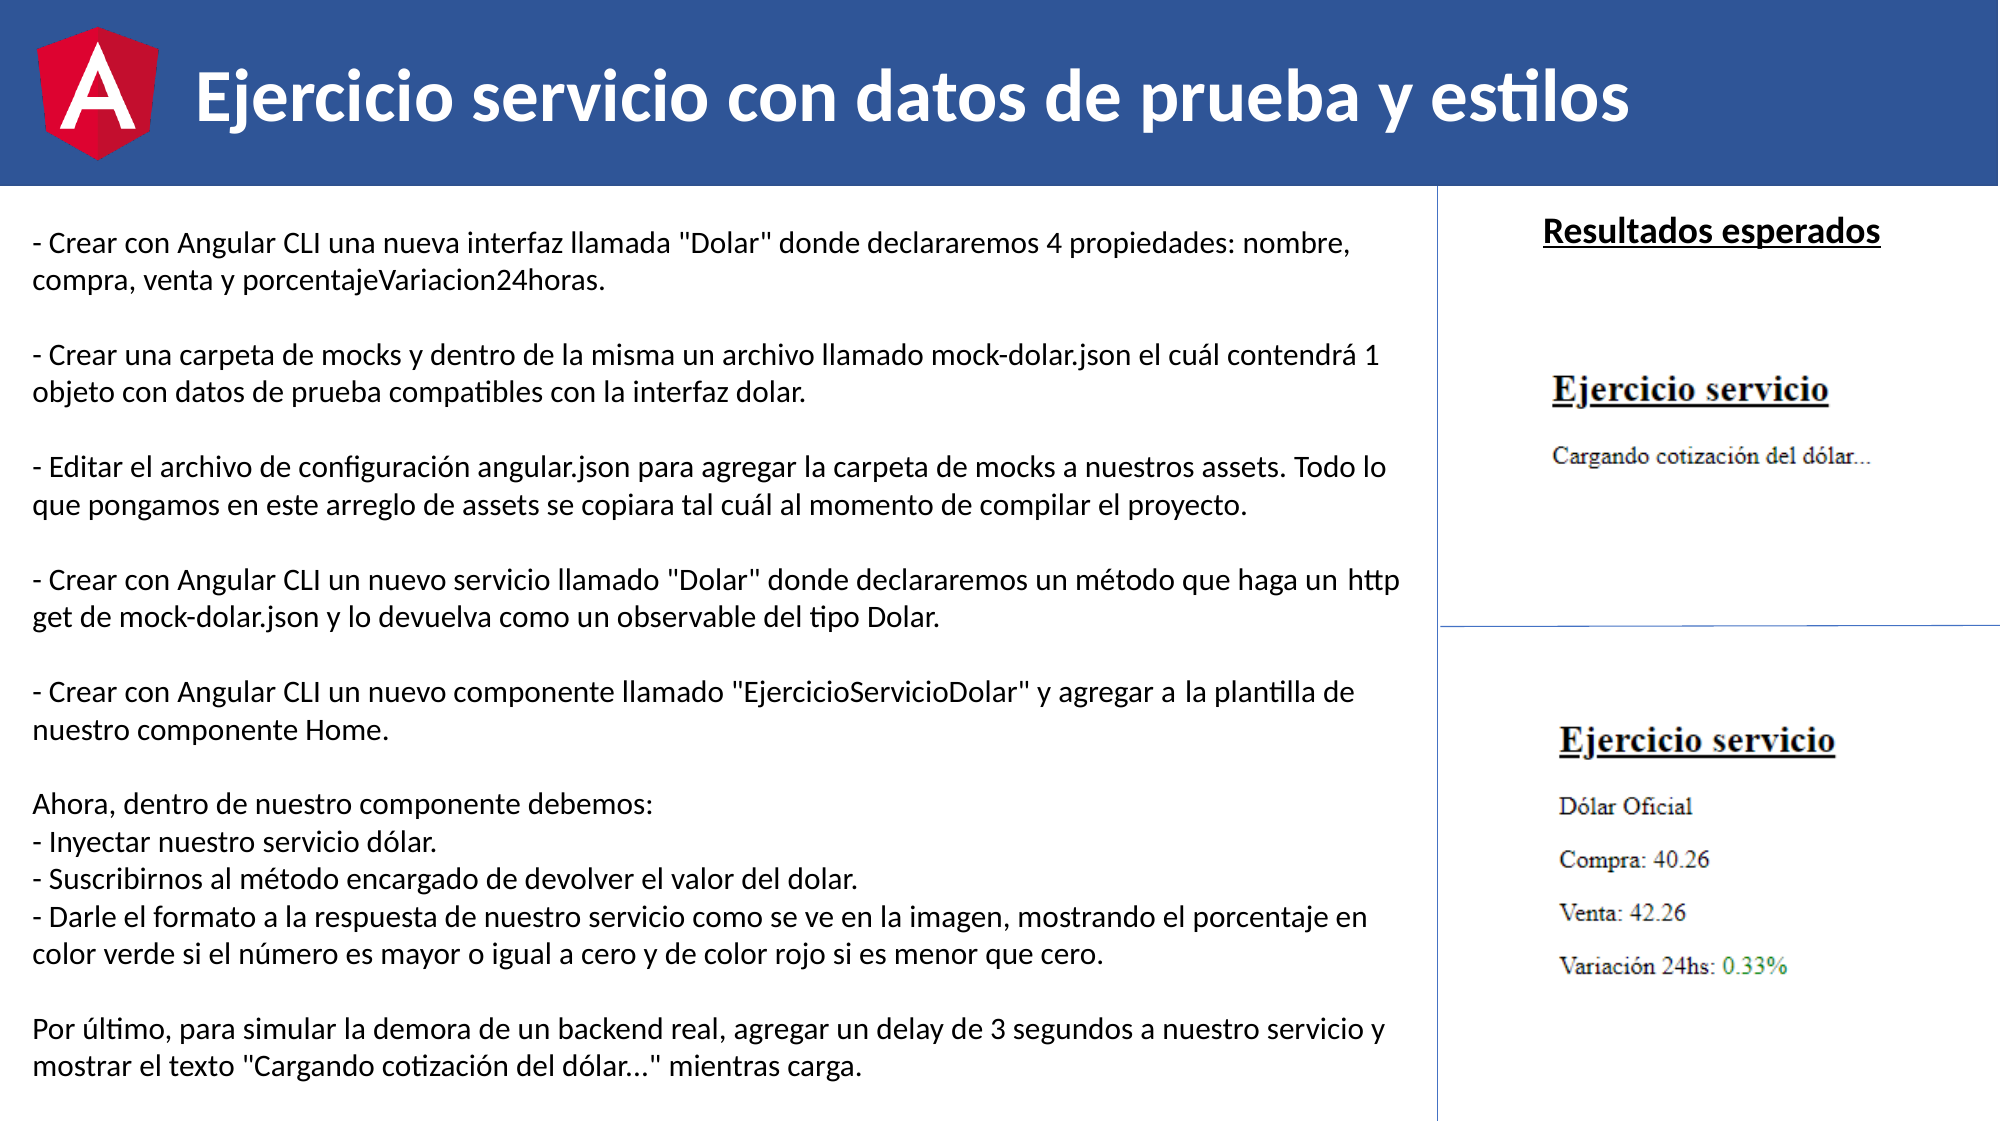

Ejercicio servicio con datos de prueba y estilos
Resultados esperados
# - Crear con Angular CLI una nueva interfaz llamada "Dolar" donde declararemos 4 propiedades: nombre, compra, venta y porcentajeVariacion24horas.
- Crear una carpeta de mocks y dentro de la misma un archivo llamado mock-dolar.json el cuál contendrá 1 objeto con datos de prueba compatibles con la interfaz dolar.
- Editar el archivo de configuración angular.json para agregar la carpeta de mocks a nuestros assets. Todo lo que pongamos en este arreglo de assets se copiara tal cuál al momento de compilar el proyecto.
- Crear con Angular CLI un nuevo servicio llamado "Dolar" donde declararemos un método que haga un http get de mock-dolar.json y lo devuelva como un observable del tipo Dolar.
- Crear con Angular CLI un nuevo componente llamado "EjercicioServicioDolar" y agregar a la plantilla de nuestro componente Home.
Ahora, dentro de nuestro componente debemos:
- Inyectar nuestro servicio dólar.
- Suscribirnos al método encargado de devolver el valor del dolar.
- Darle el formato a la respuesta de nuestro servicio como se ve en la imagen, mostrando el porcentaje en color verde si el número es mayor o igual a cero y de color rojo si es menor que cero.
Por último, para simular la demora de un backend real, agregar un delay de 3 segundos a nuestro servicio y mostrar el texto "Cargando cotización del dólar..." mientras carga.